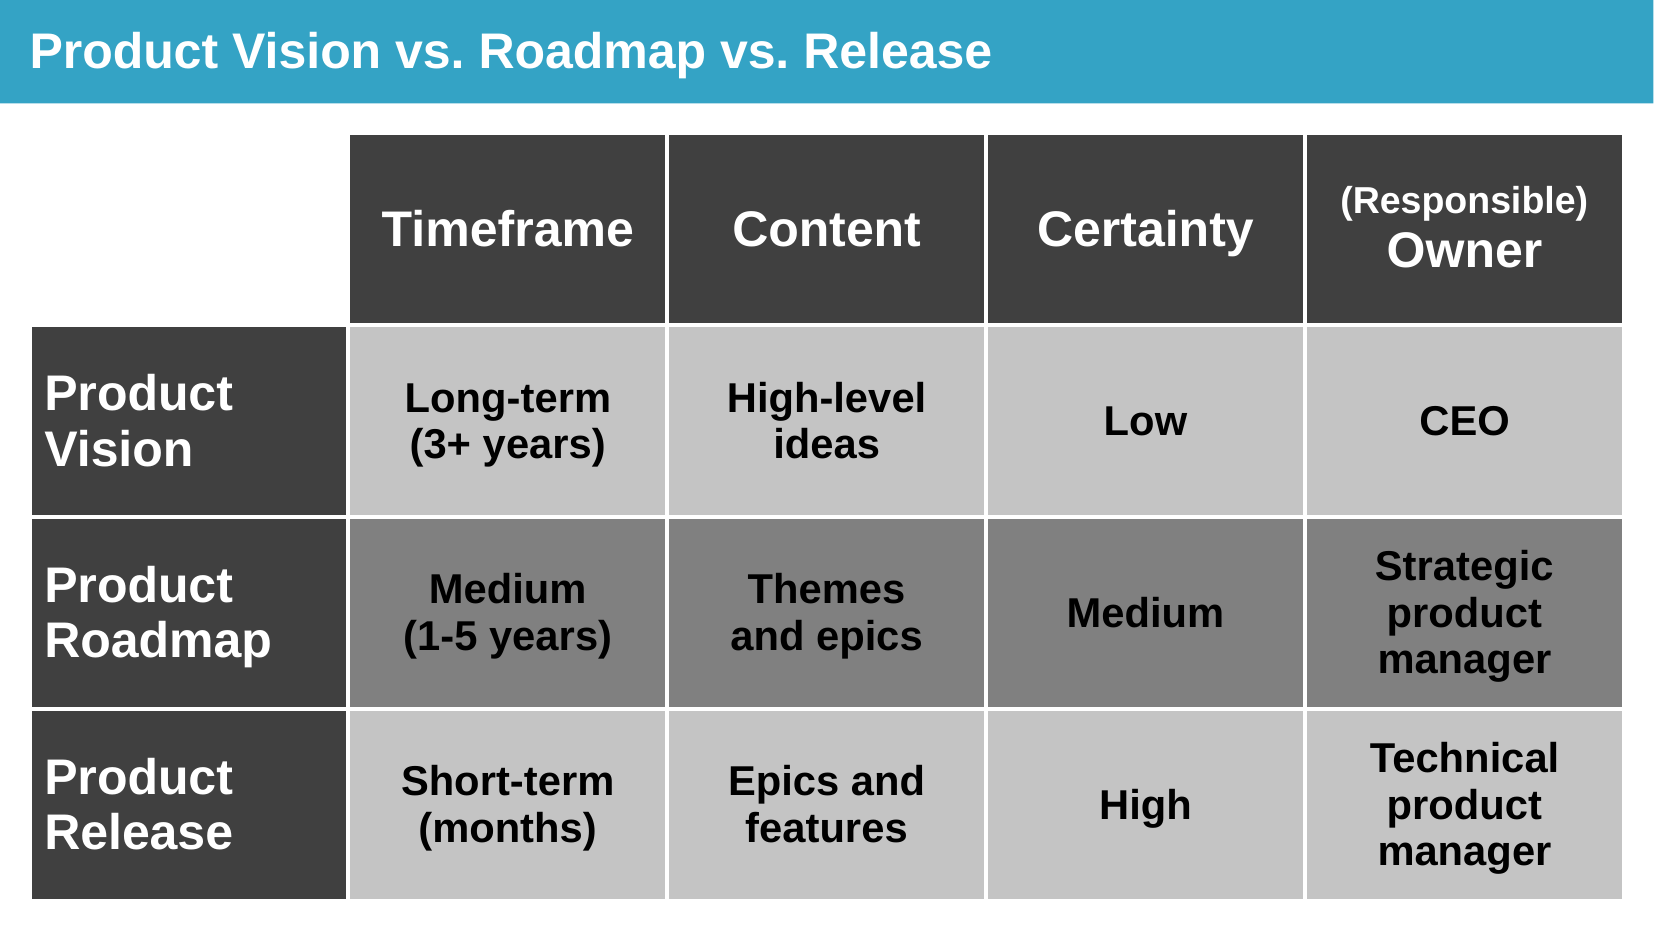

# Product Vision vs. Roadmap vs. Release
| | Timeframe | Content | Certainty | (Responsible) Owner |
| --- | --- | --- | --- | --- |
| Product Vision | Long-term (3+ years) | High-level ideas | Low | CEO |
| Product Roadmap | Medium (1-5 years) | Themes and epics | Medium | Strategic product manager |
| Product Release | Short-term (months) | Epics and features | High | Technical product manager |
Software Product Management
17
© 2018 Dirk Riehle - Some Rights Reserved